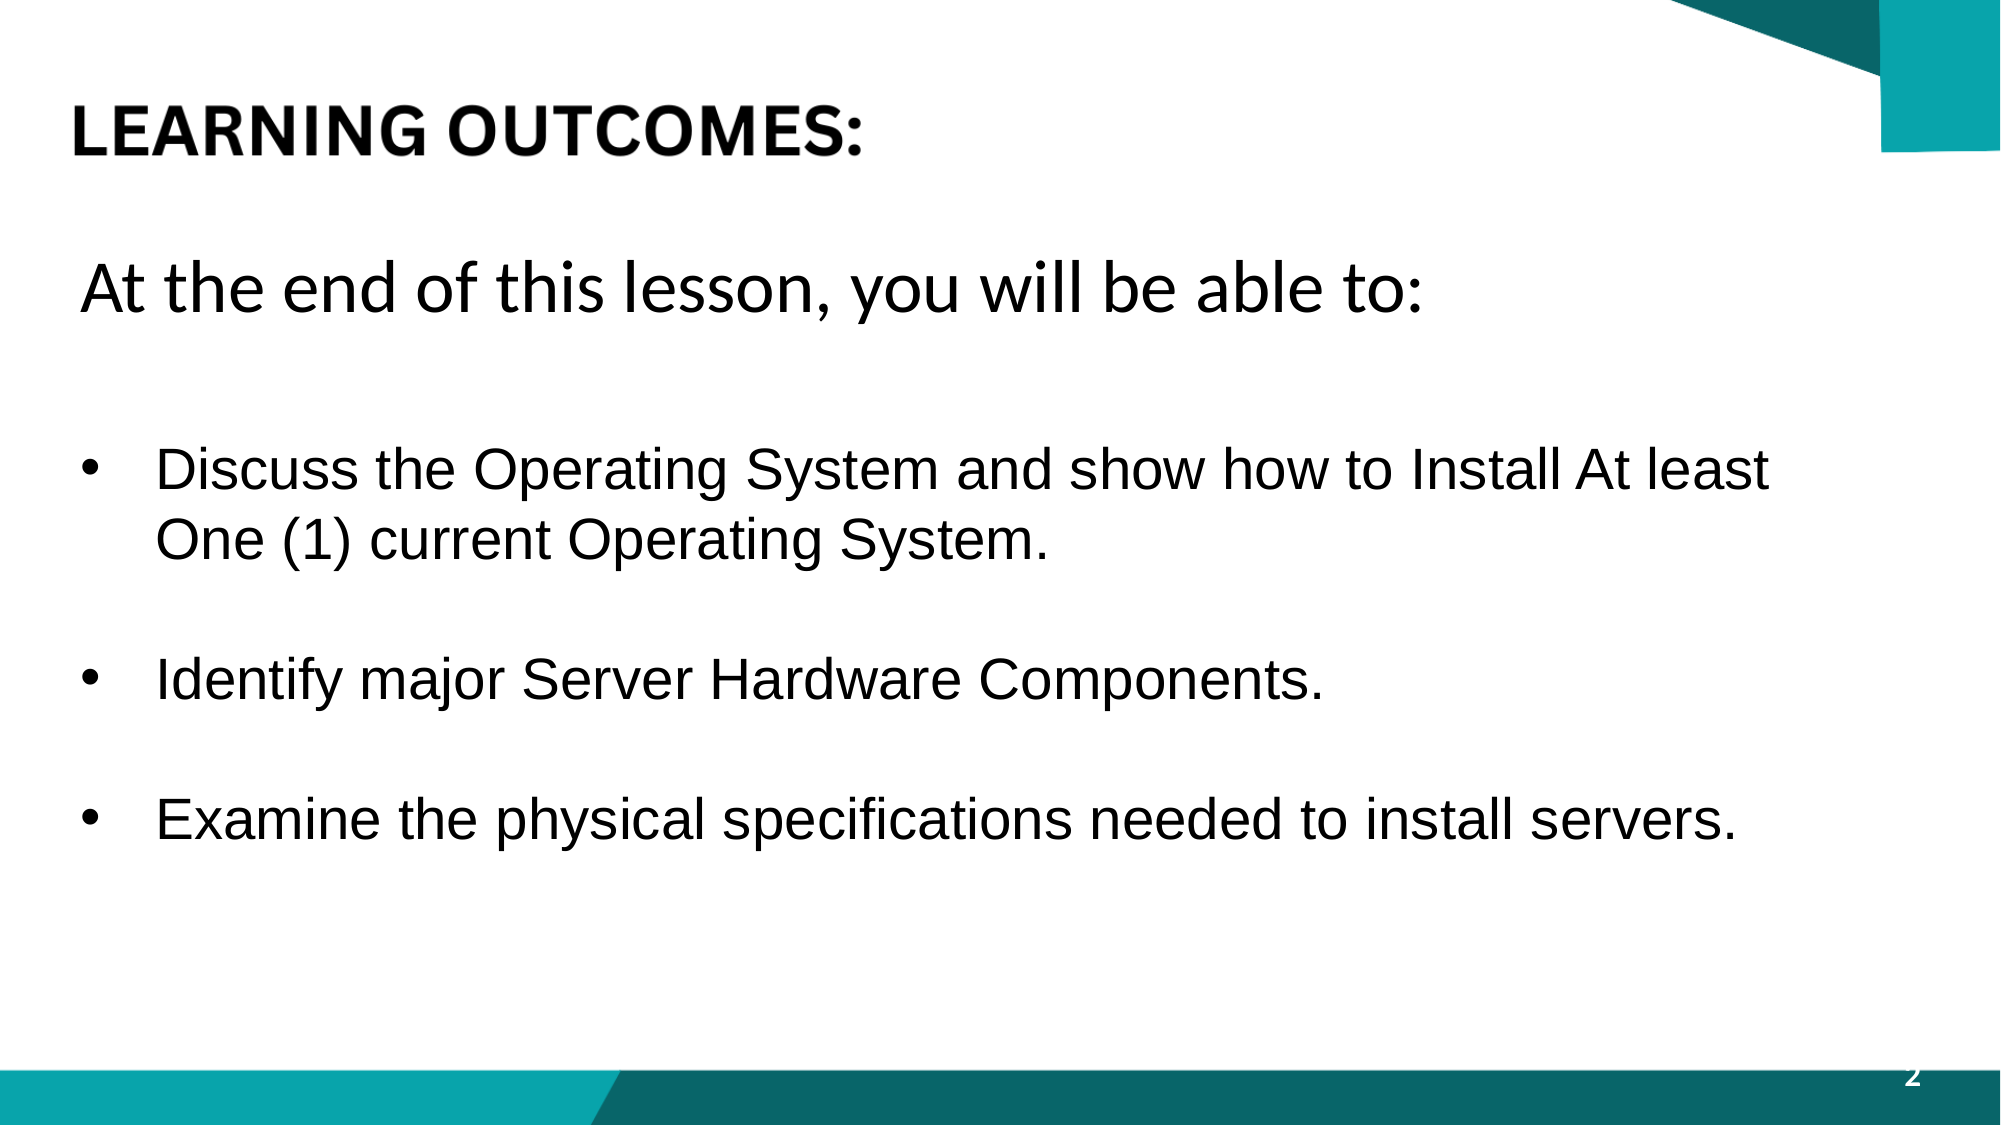

WEEK 2
At the end of this lesson, you will be able to:
Discuss the Operating System and show how to Install At least One (1) current Operating System.
Identify major Server Hardware Components.
Examine the physical specifications needed to install servers.
1